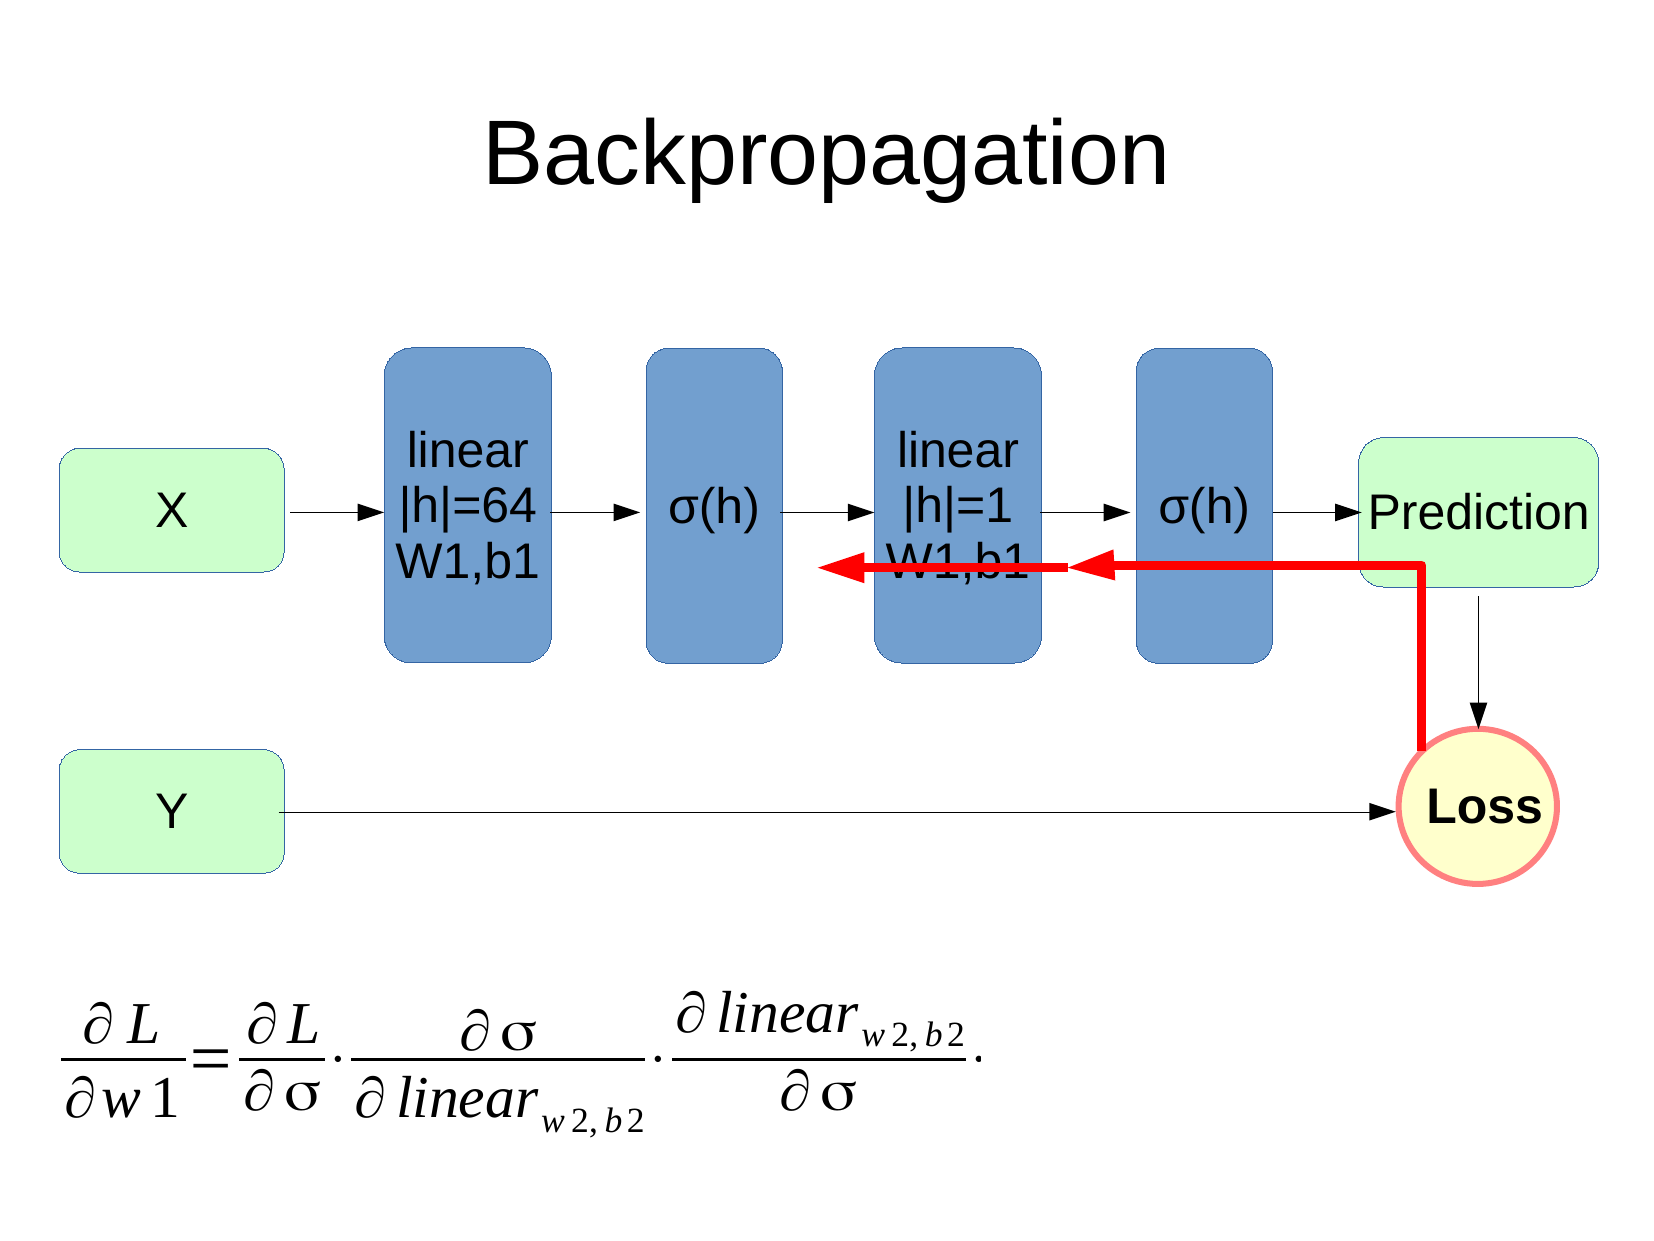

# Backpropagation
linear
|h|=64
W1,b1
linear
|h|=1
W1,b1
σ(h)
σ(h)
Prediction
X
 Loss
Y
38